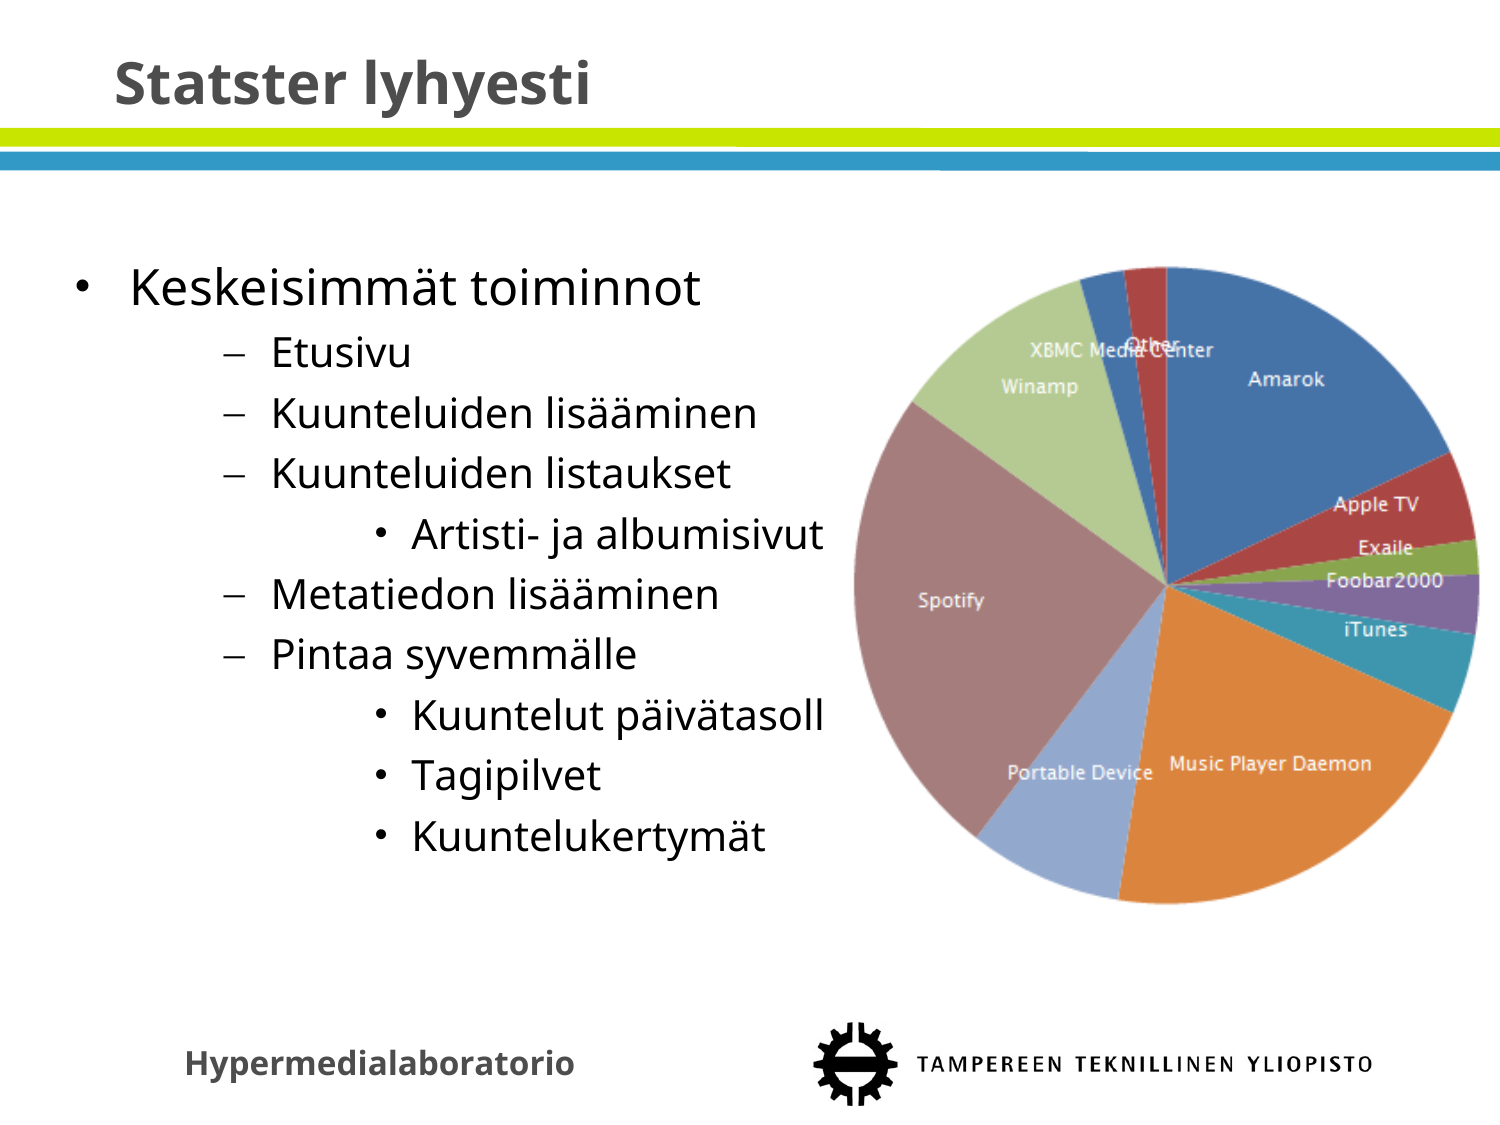

# Statster lyhyesti
Keskeisimmät toiminnot
Etusivu
Kuunteluiden lisääminen
Kuunteluiden listaukset
Artisti- ja albumisivut
Metatiedon lisääminen
Pintaa syvemmälle
Kuuntelut päivätasolla
Tagipilvet
Kuuntelukertymät